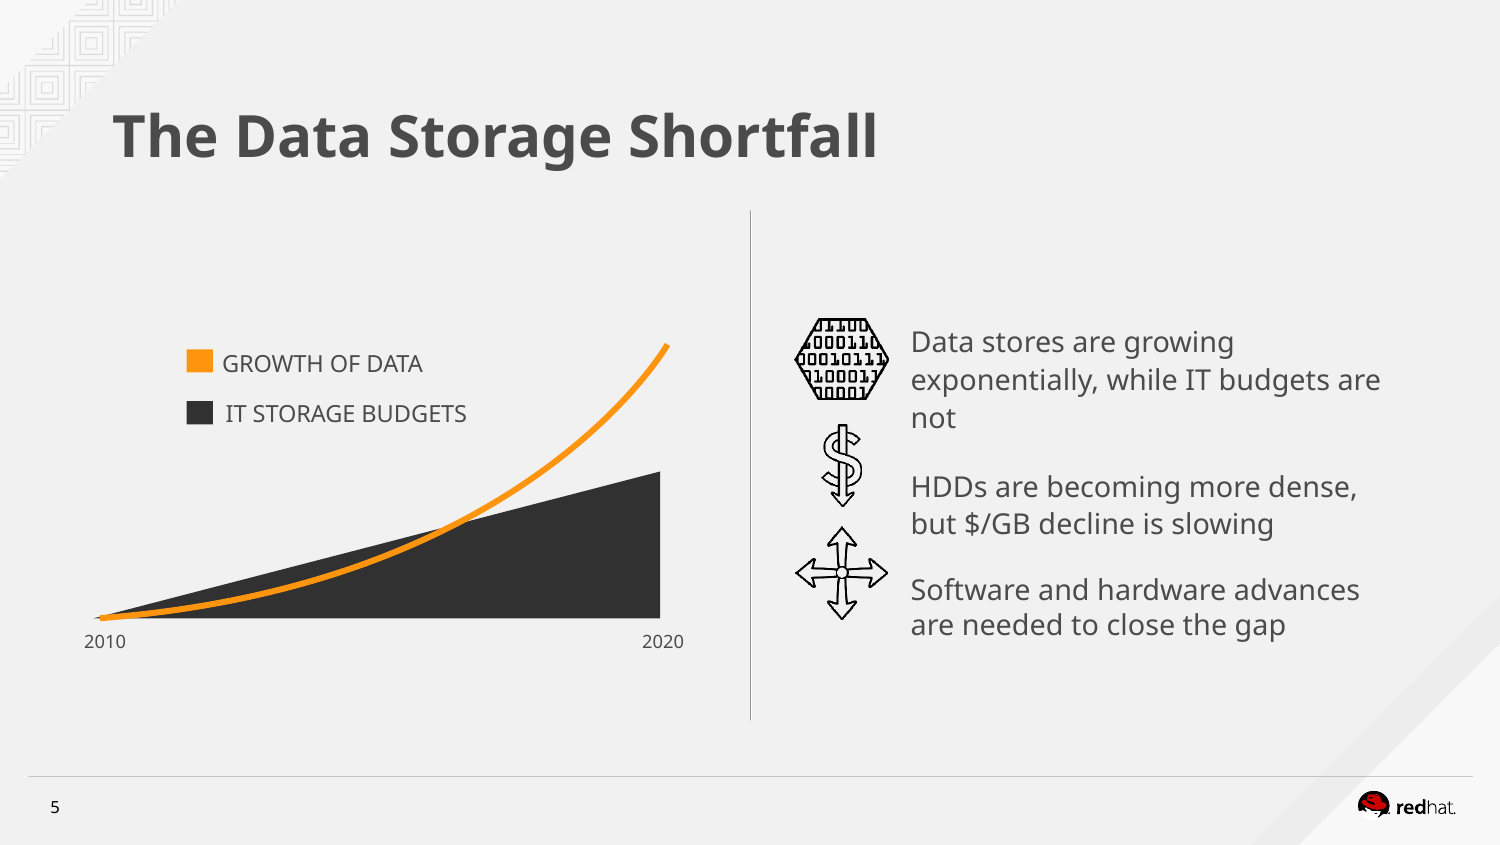

# The Data Storage Shortfall
Data stores are growing exponentially, while IT budgets are not
HDDs are becoming more dense,
but $/GB decline is slowing
Software and hardware advances are needed to close the gap
GROWTH OF DATA
IT STORAGE BUDGETS
2020
2010